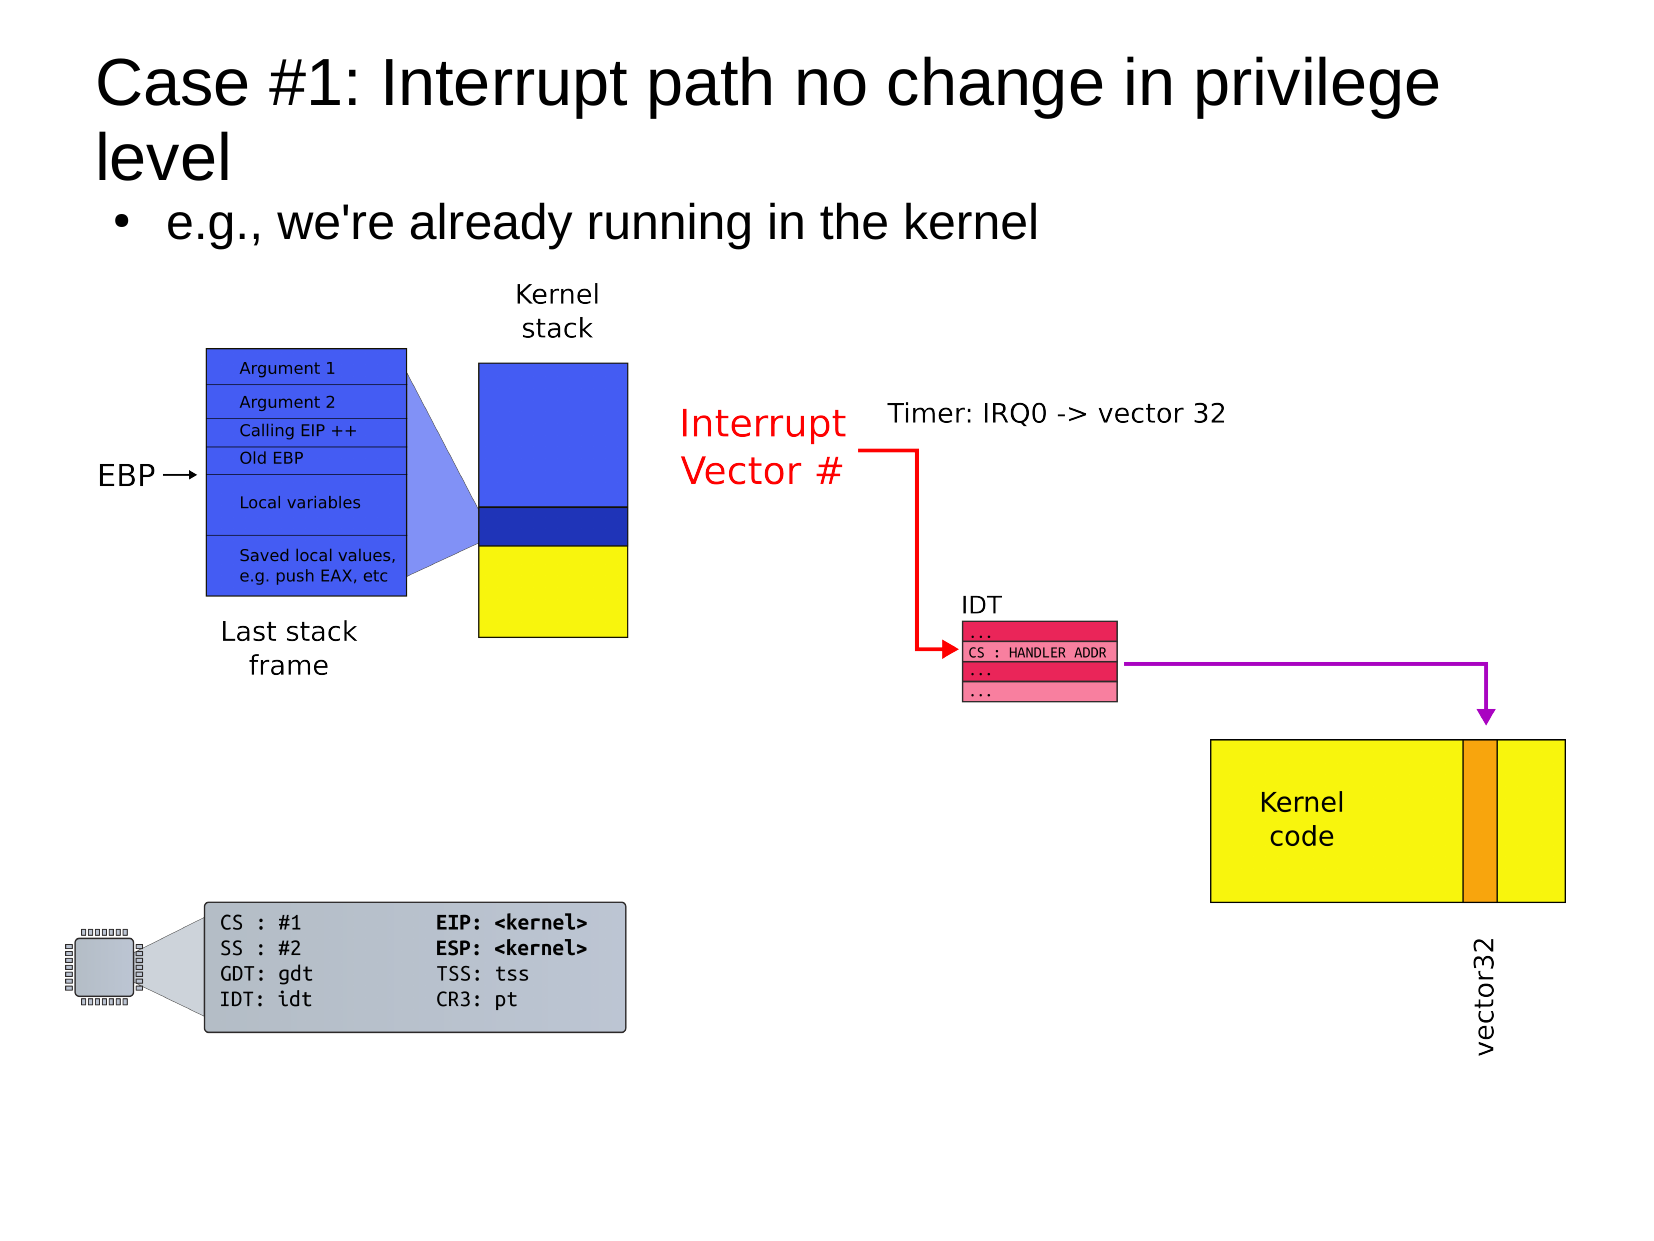

Case #1: Interrupt path no change in privilege level
e.g., we're already running in the kernel